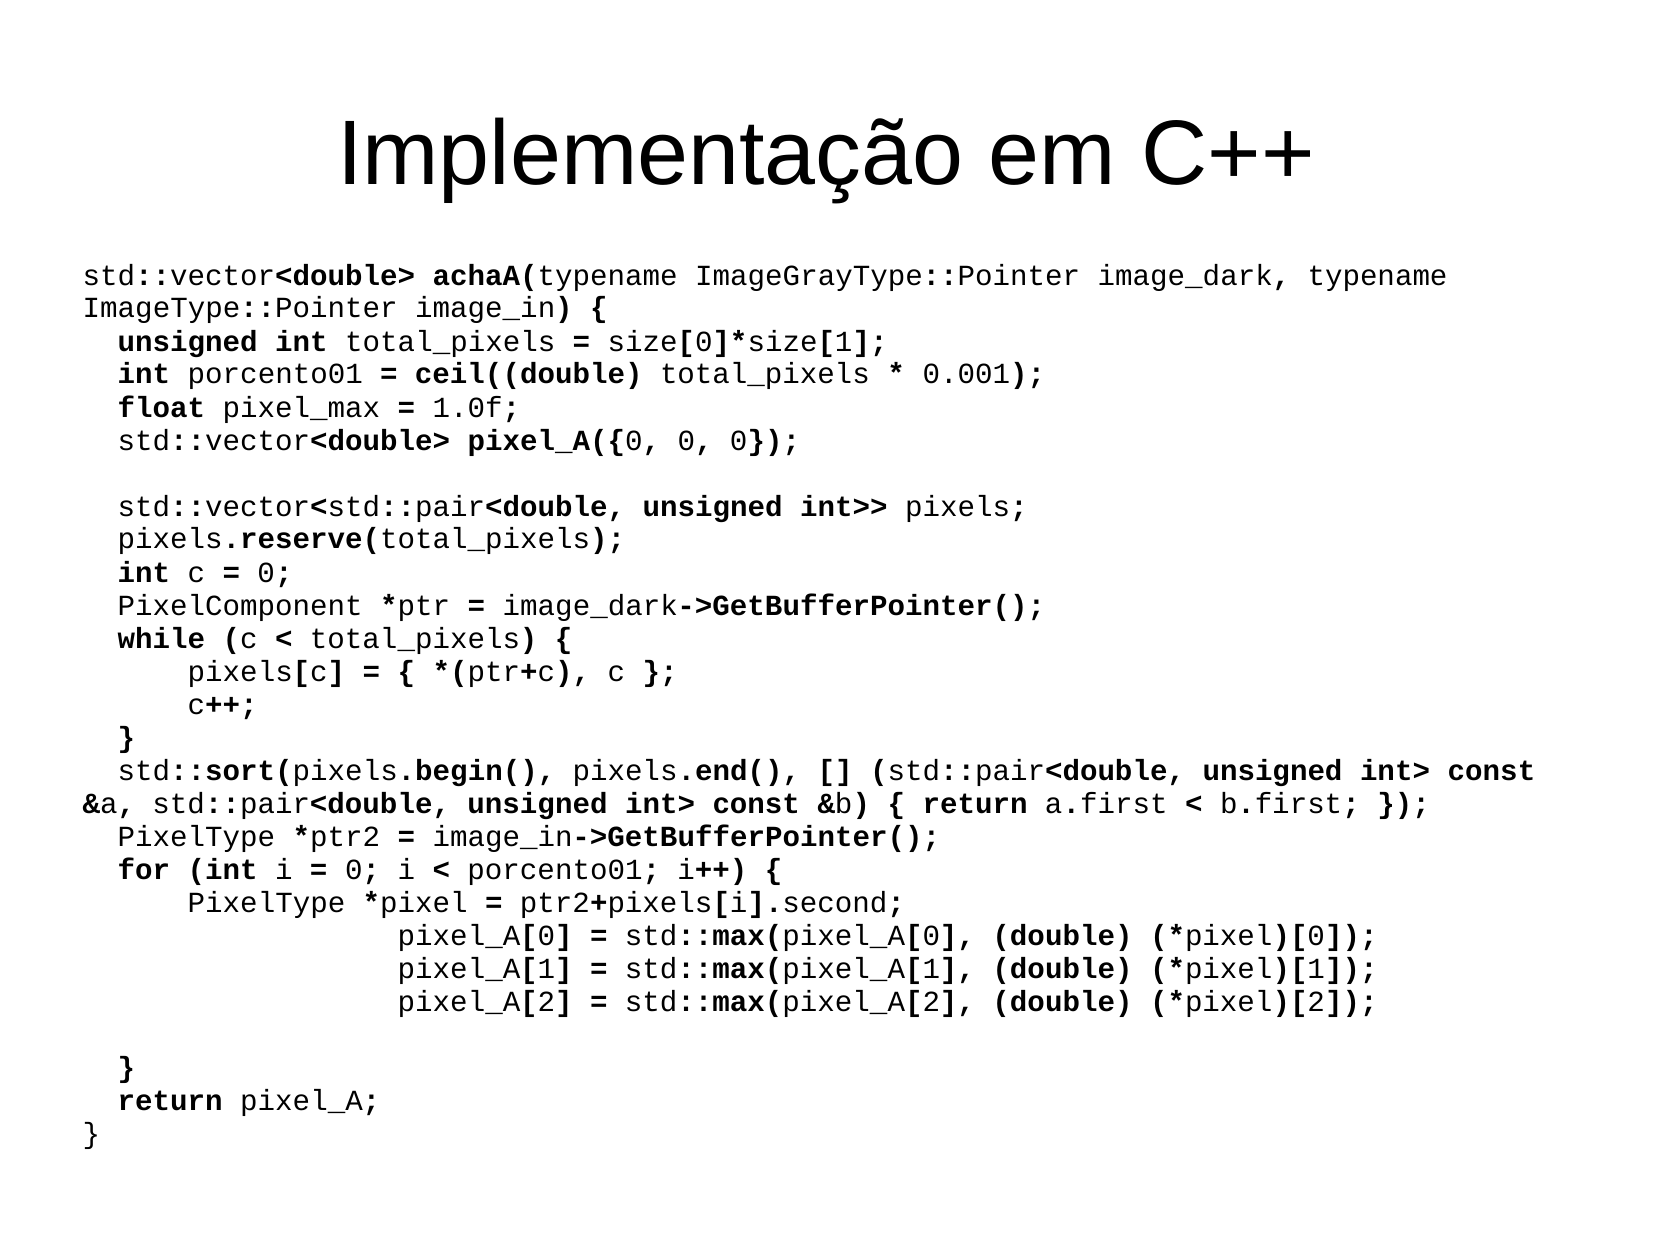

# Implementação em C++
std::vector<double> achaA(typename ImageGrayType::Pointer image_dark, typename ImageType::Pointer image_in) {
 unsigned int total_pixels = size[0]*size[1];
 int porcento01 = ceil((double) total_pixels * 0.001);
 float pixel_max = 1.0f;
 std::vector<double> pixel_A({0, 0, 0});
 std::vector<std::pair<double, unsigned int>> pixels;
 pixels.reserve(total_pixels);
 int c = 0;
 PixelComponent *ptr = image_dark->GetBufferPointer();
 while (c < total_pixels) {
 pixels[c] = { *(ptr+c), c };
 c++;
 }
 std::sort(pixels.begin(), pixels.end(), [] (std::pair<double, unsigned int> const &a, std::pair<double, unsigned int> const &b) { return a.first < b.first; });
 PixelType *ptr2 = image_in->GetBufferPointer();
 for (int i = 0; i < porcento01; i++) {
 PixelType *pixel = ptr2+pixels[i].second;
 pixel_A[0] = std::max(pixel_A[0], (double) (*pixel)[0]);
 pixel_A[1] = std::max(pixel_A[1], (double) (*pixel)[1]);
 pixel_A[2] = std::max(pixel_A[2], (double) (*pixel)[2]);
 }
 return pixel_A;
}